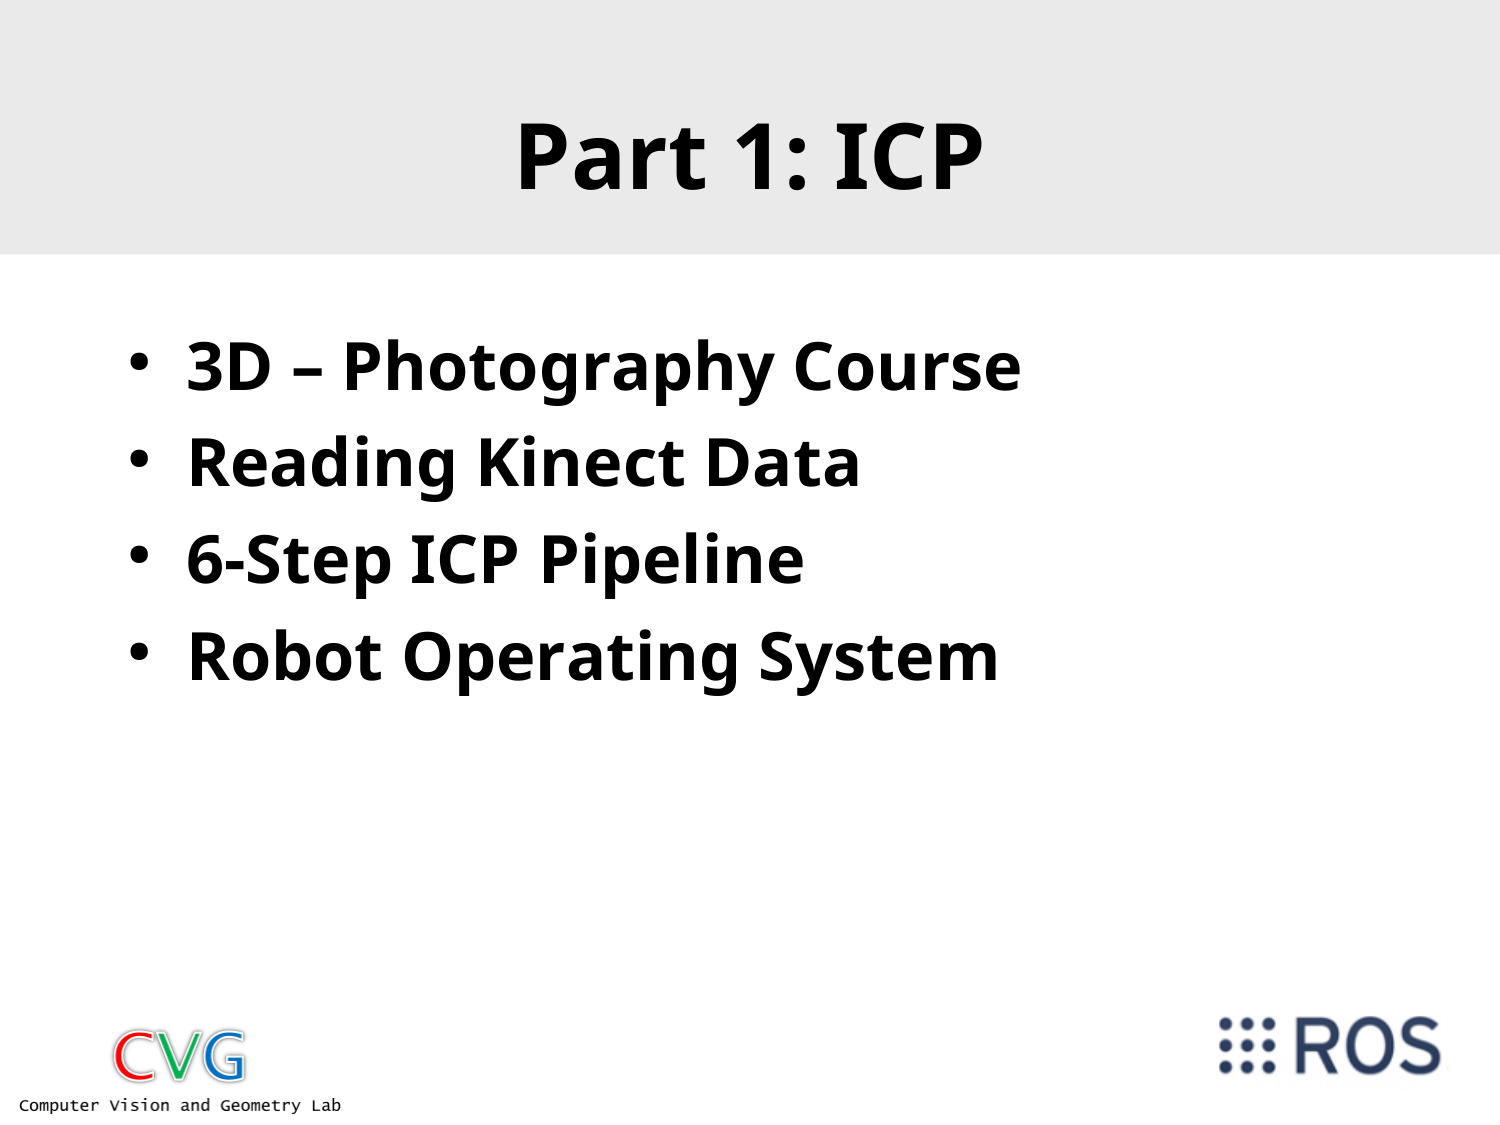

# Part 1: ICP
3D – Photography Course
Reading Kinect Data
6-Step ICP Pipeline
Robot Operating System